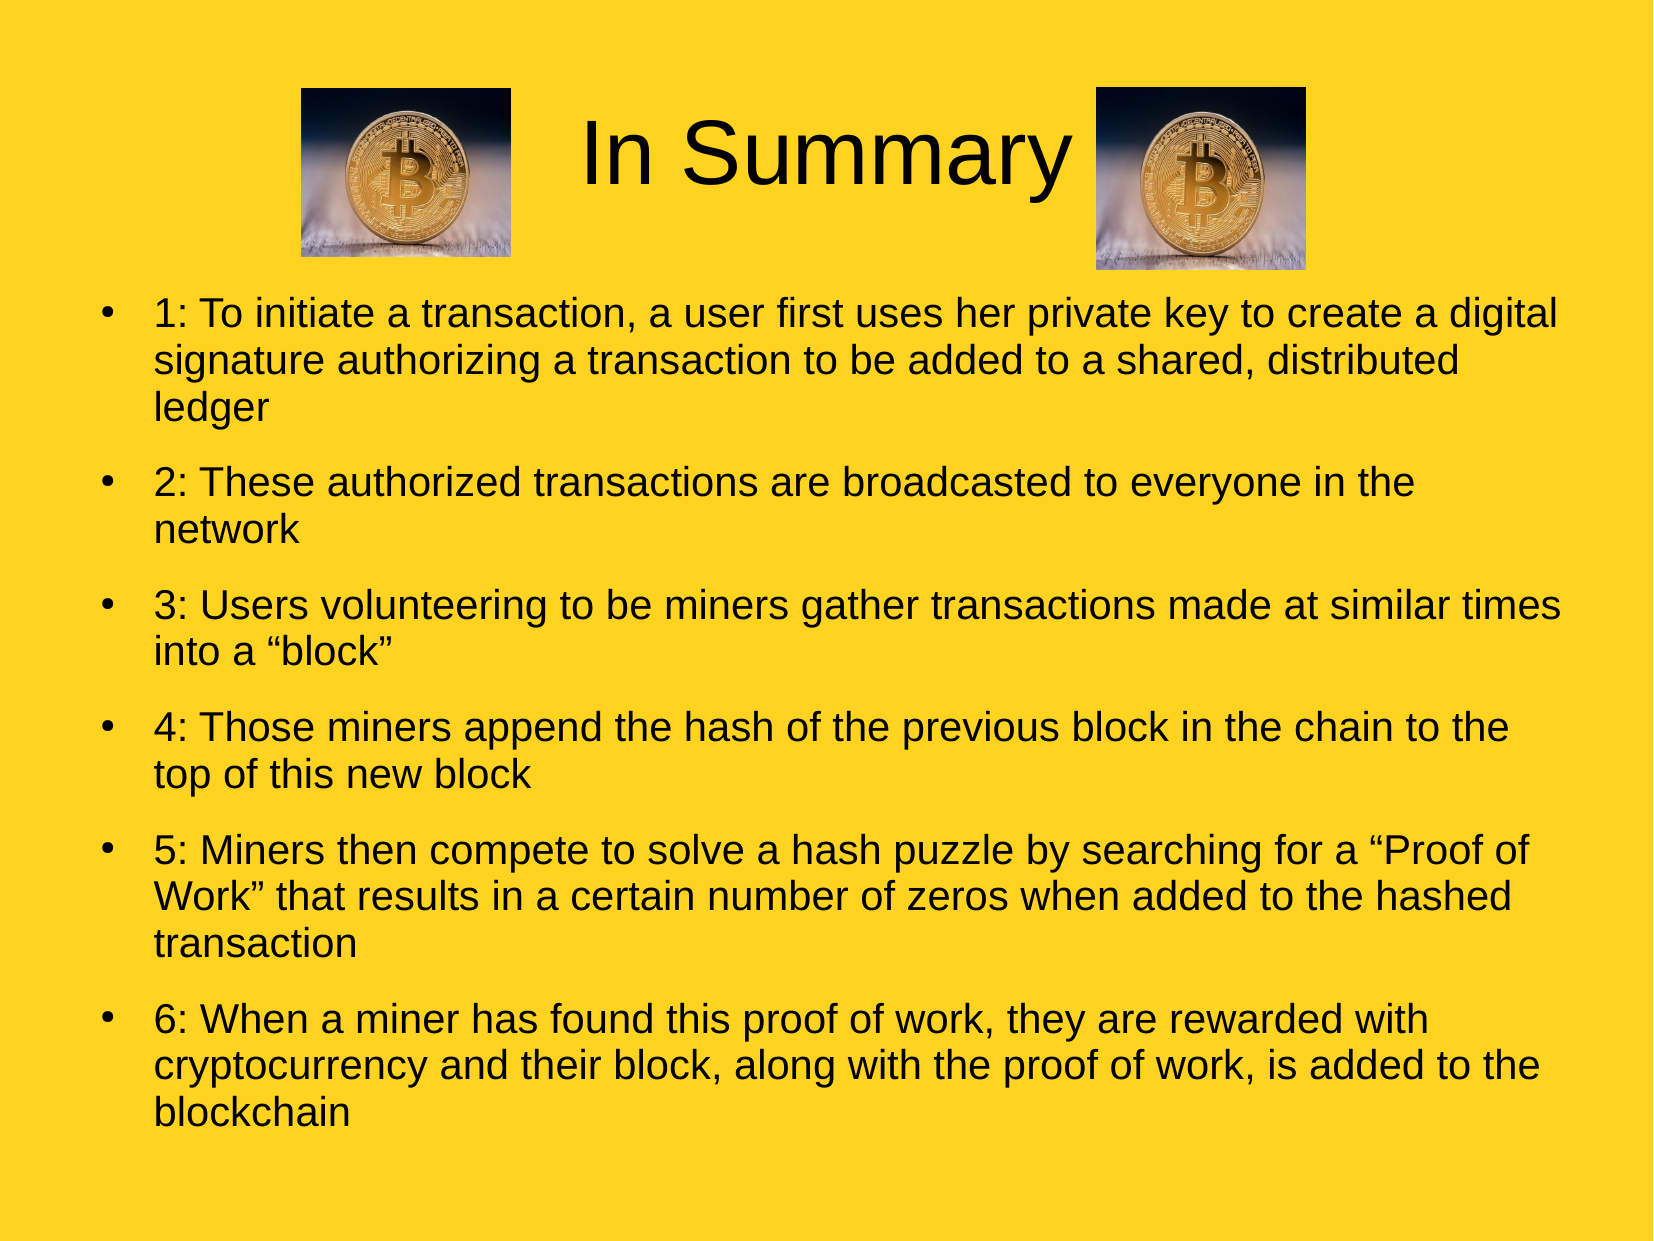

# In Summary
1: To initiate a transaction, a user first uses her private key to create a digital signature authorizing a transaction to be added to a shared, distributed ledger
2: These authorized transactions are broadcasted to everyone in the network
3: Users volunteering to be miners gather transactions made at similar times into a “block”
4: Those miners append the hash of the previous block in the chain to the top of this new block
5: Miners then compete to solve a hash puzzle by searching for a “Proof of Work” that results in a certain number of zeros when added to the hashed transaction
6: When a miner has found this proof of work, they are rewarded with cryptocurrency and their block, along with the proof of work, is added to the blockchain